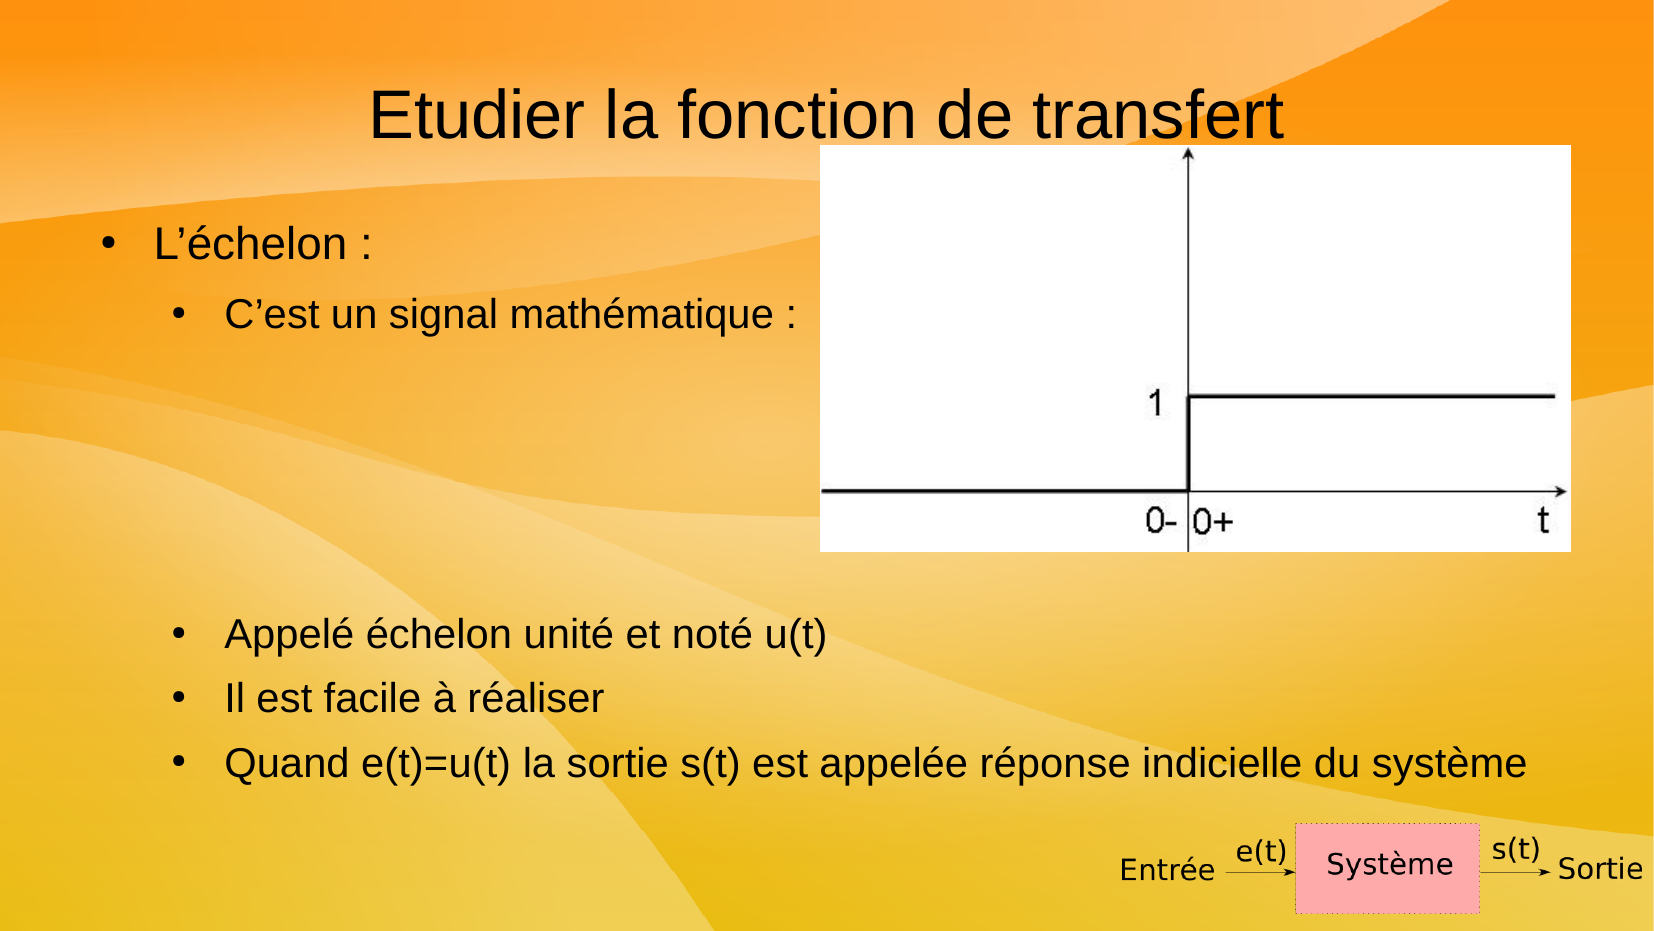

# Etudier la fonction de transfert
L’échelon :
C’est un signal mathématique :
Appelé échelon unité et noté u(t)
Il est facile à réaliser
Quand e(t)=u(t) la sortie s(t) est appelée réponse indicielle du système